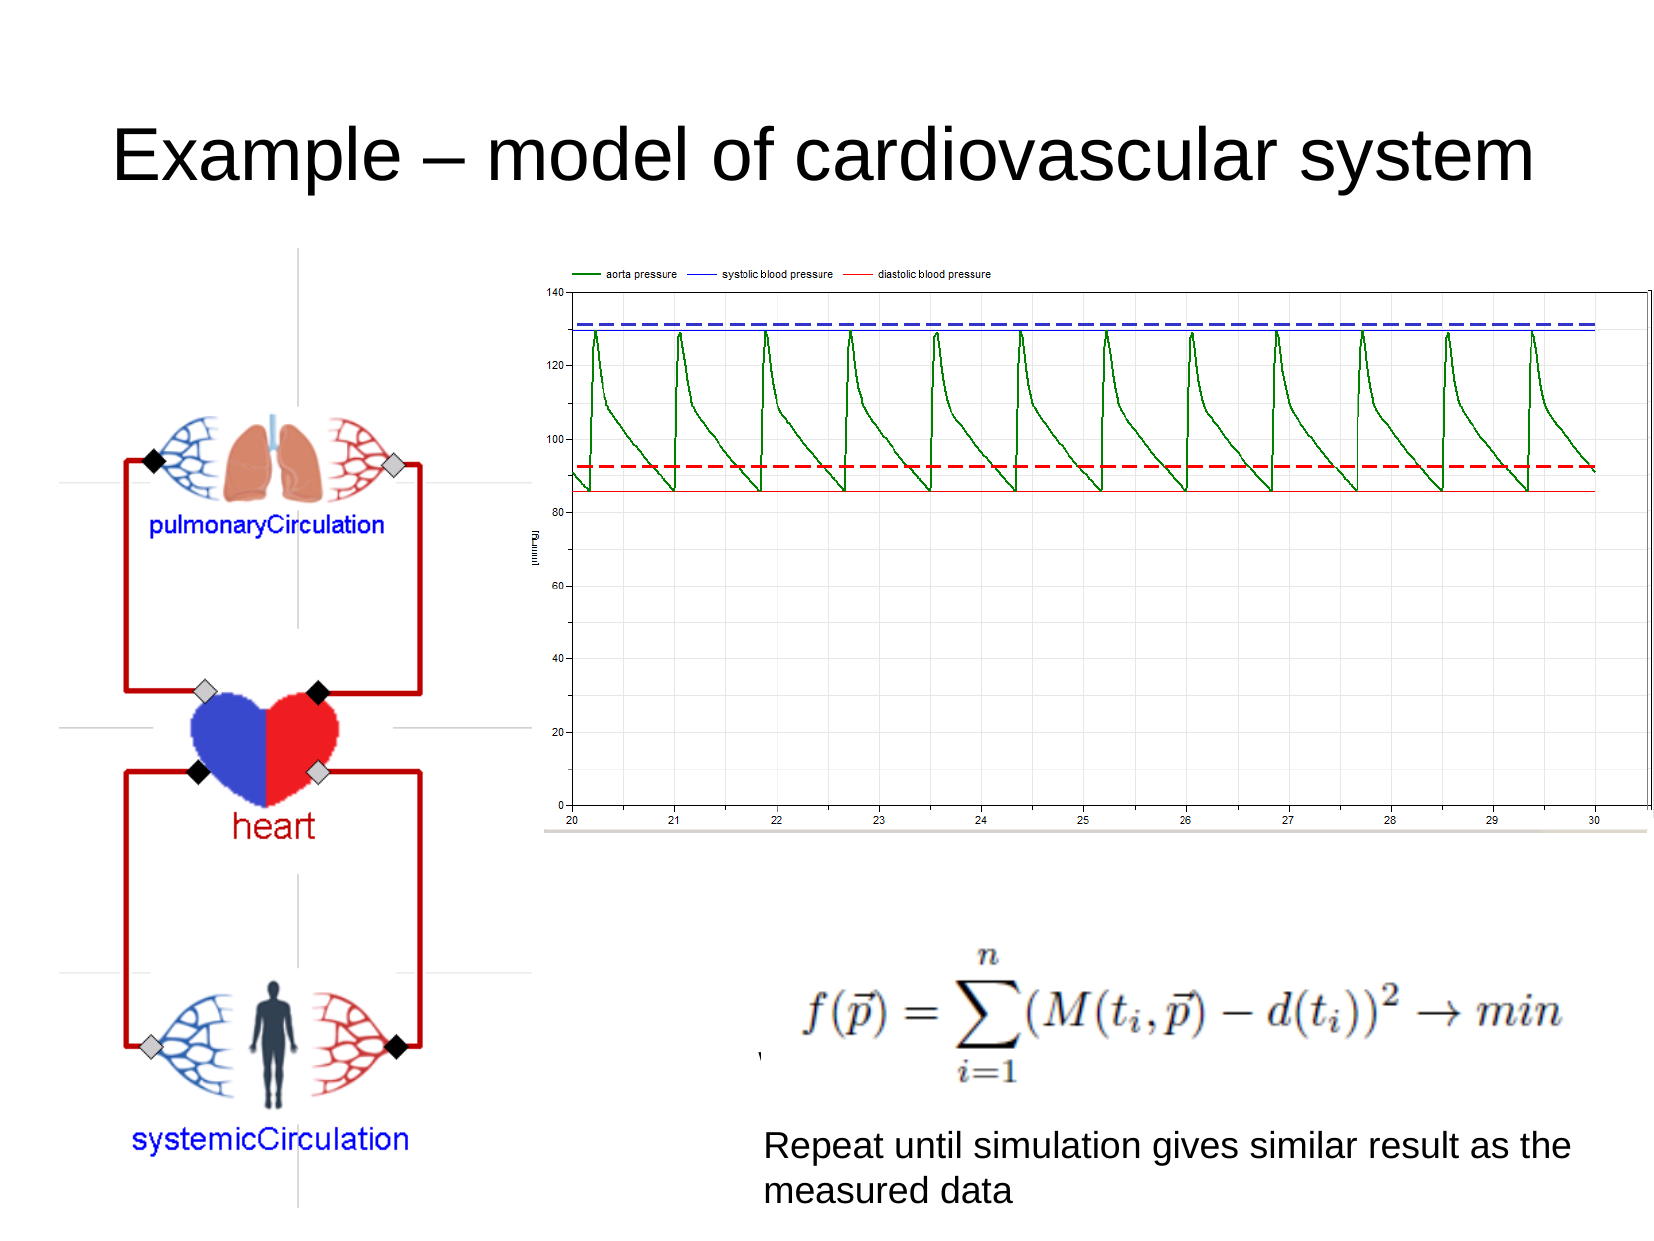

Example – model of cardiovascular system
Measure variable from real patient
Estimate parameters and simulate and compare with the measured data (curve fitting)
Repeat until simulation gives similar result as the measured data